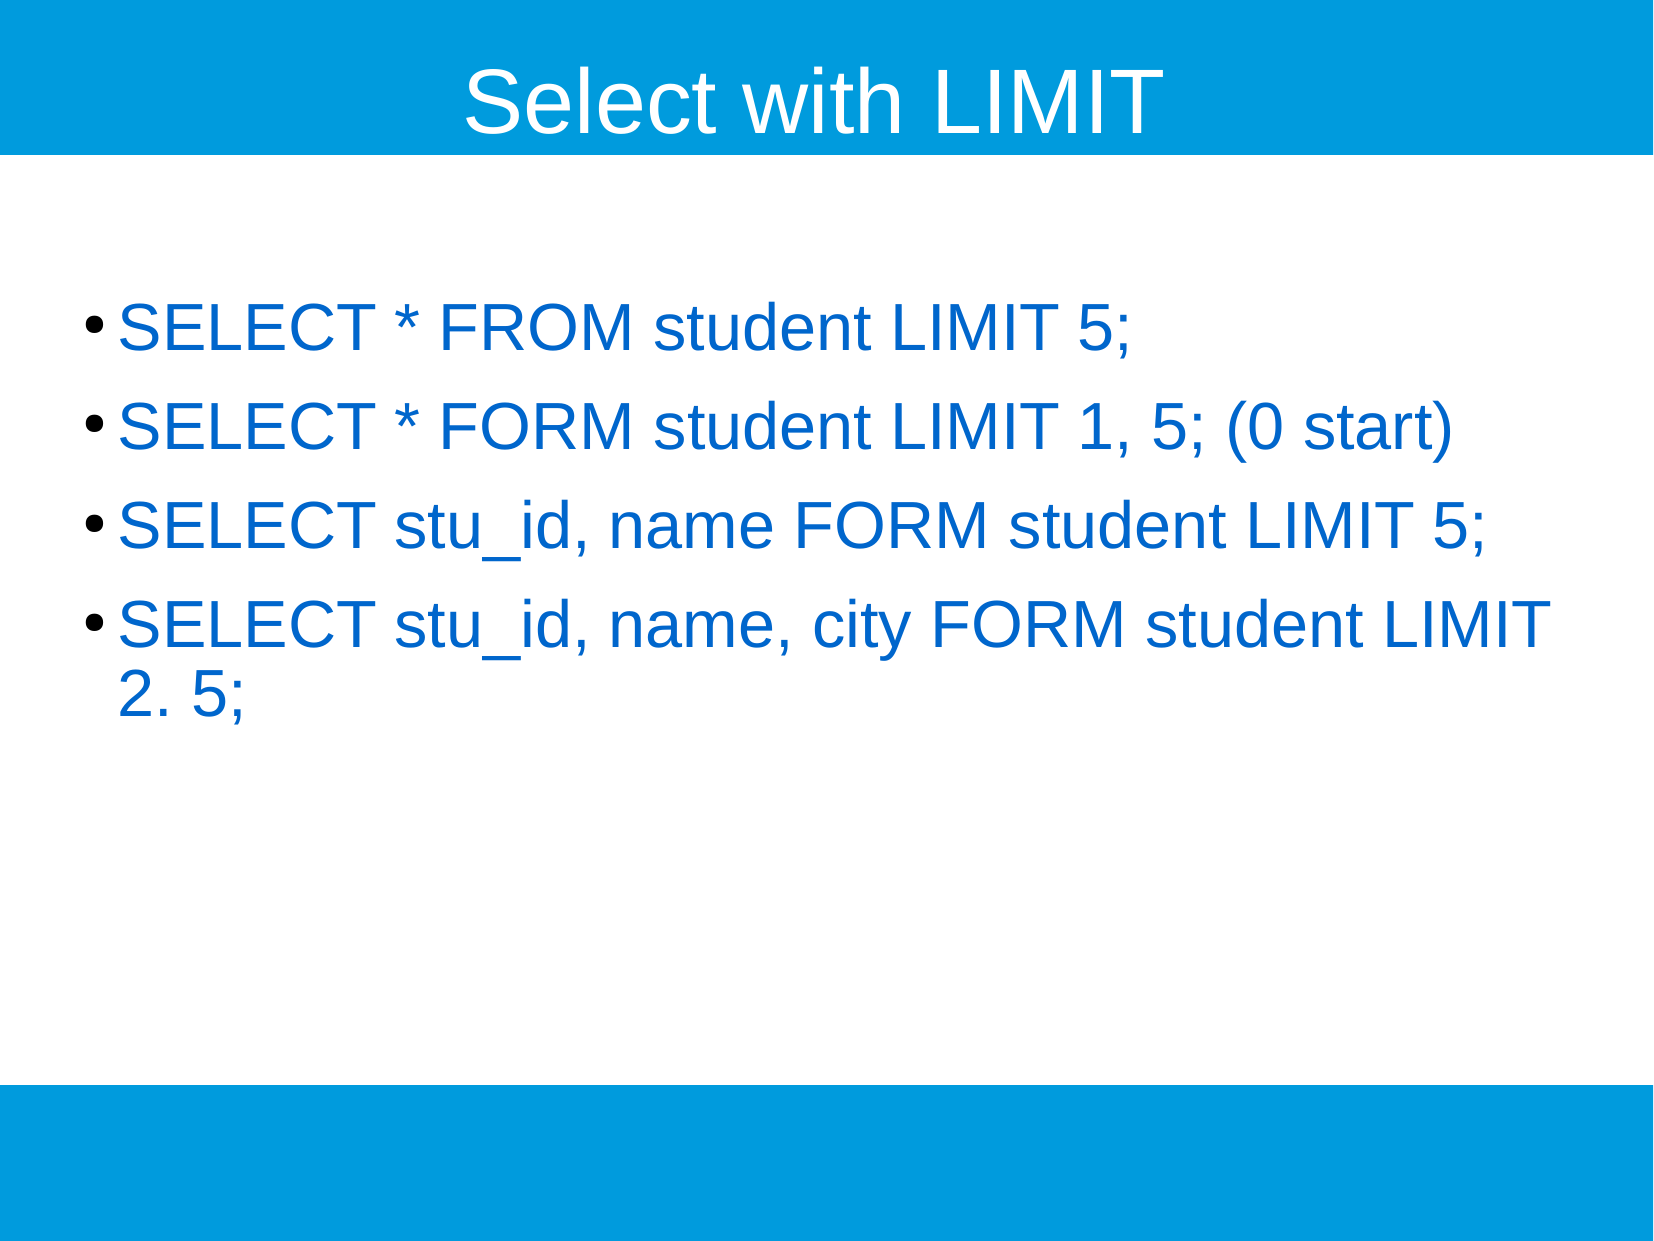

# Select with LIMIT
SELECT * FROM student LIMIT 5;
SELECT * FORM student LIMIT 1, 5; (0 start)
SELECT stu_id, name FORM student LIMIT 5;
SELECT stu_id, name, city FORM student LIMIT 2. 5;